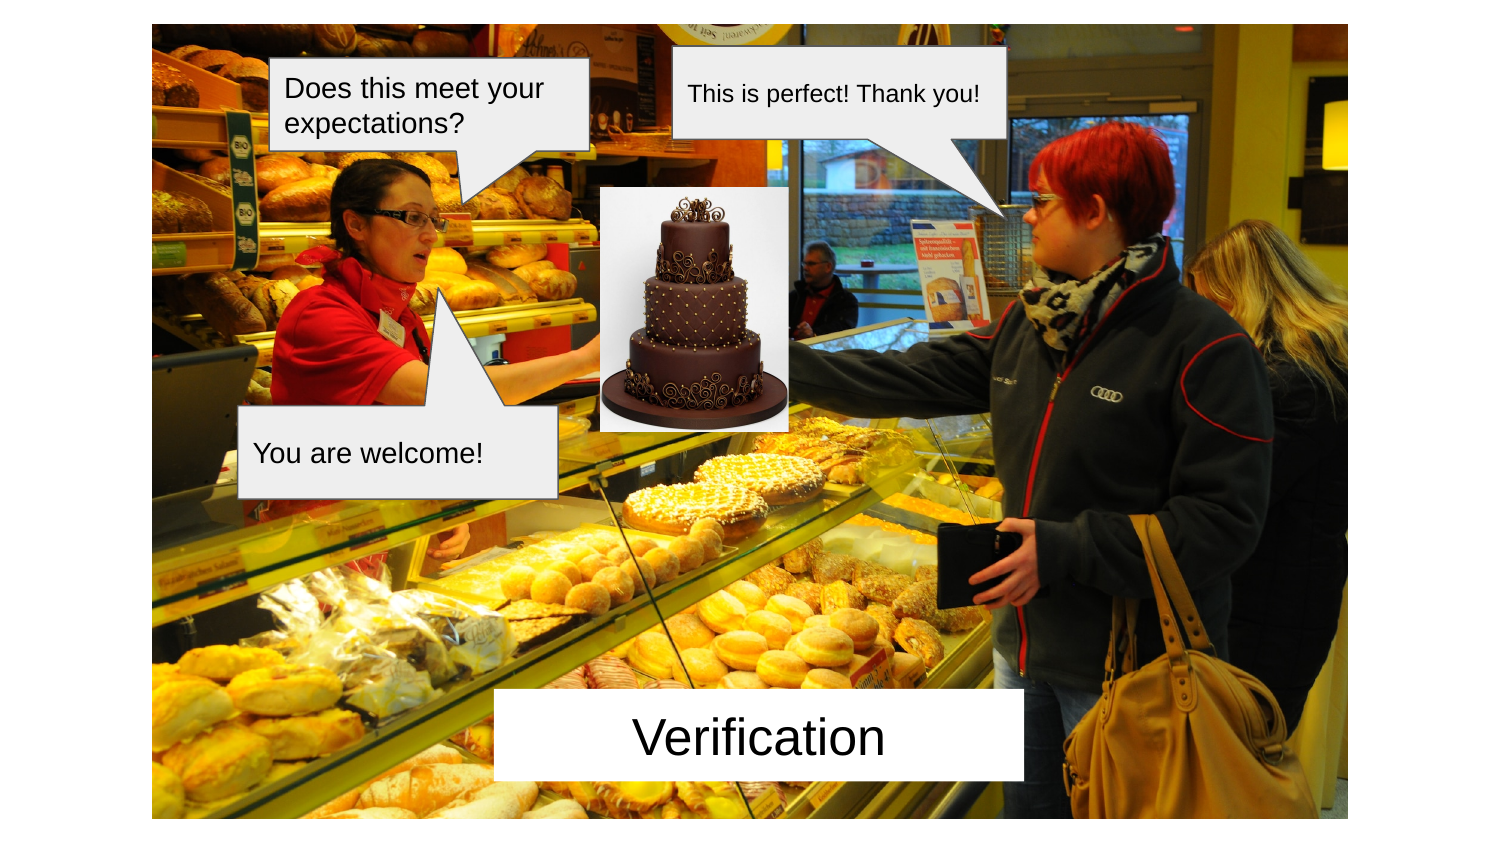

This is perfect! Thank you!
Does this meet your expectations?
You are welcome!
Verification